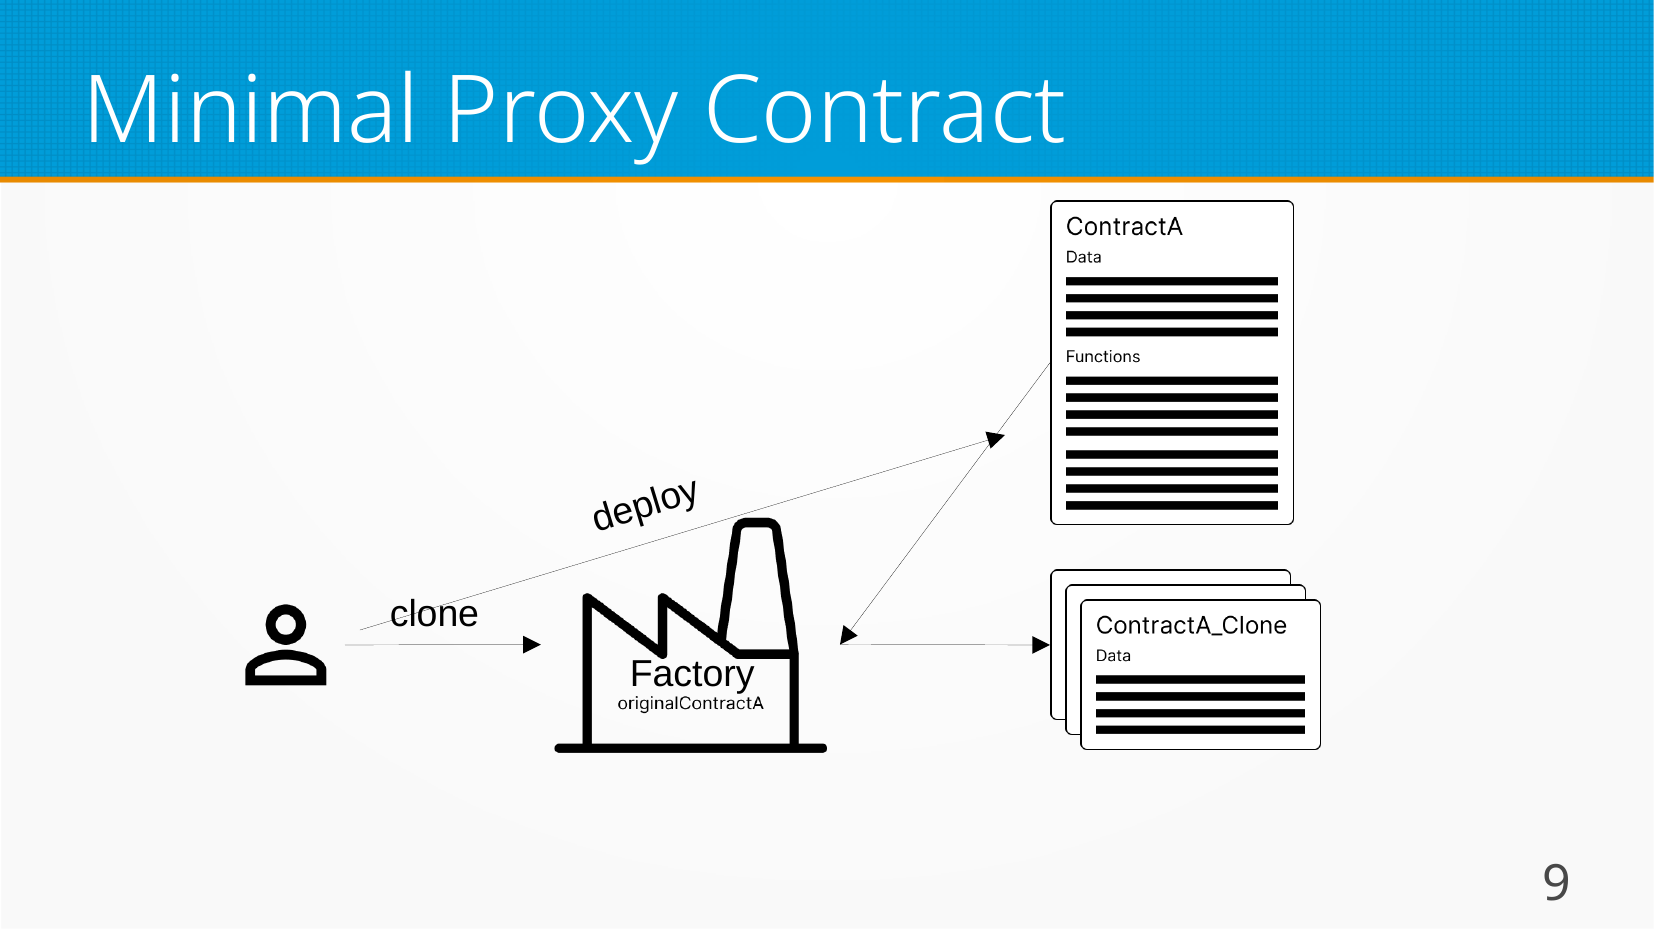

# Minimal Proxy Contract
deploy
clone
Factory
9